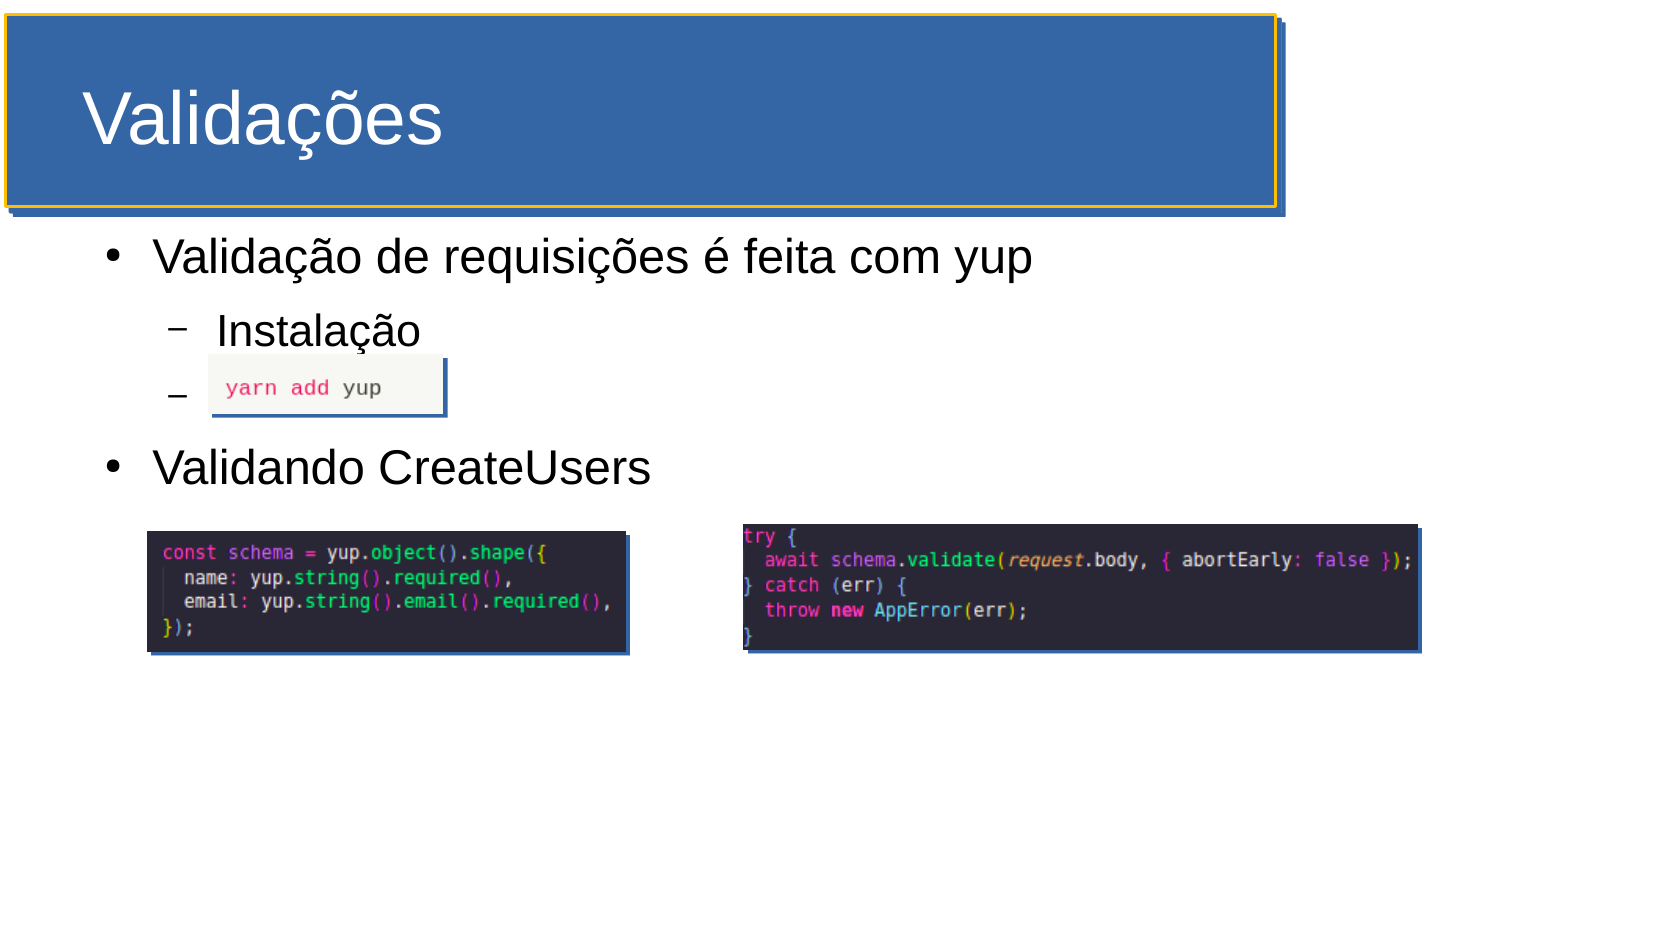

# Validações
Validação de requisições é feita com yup
Instalação
Validando CreateUsers